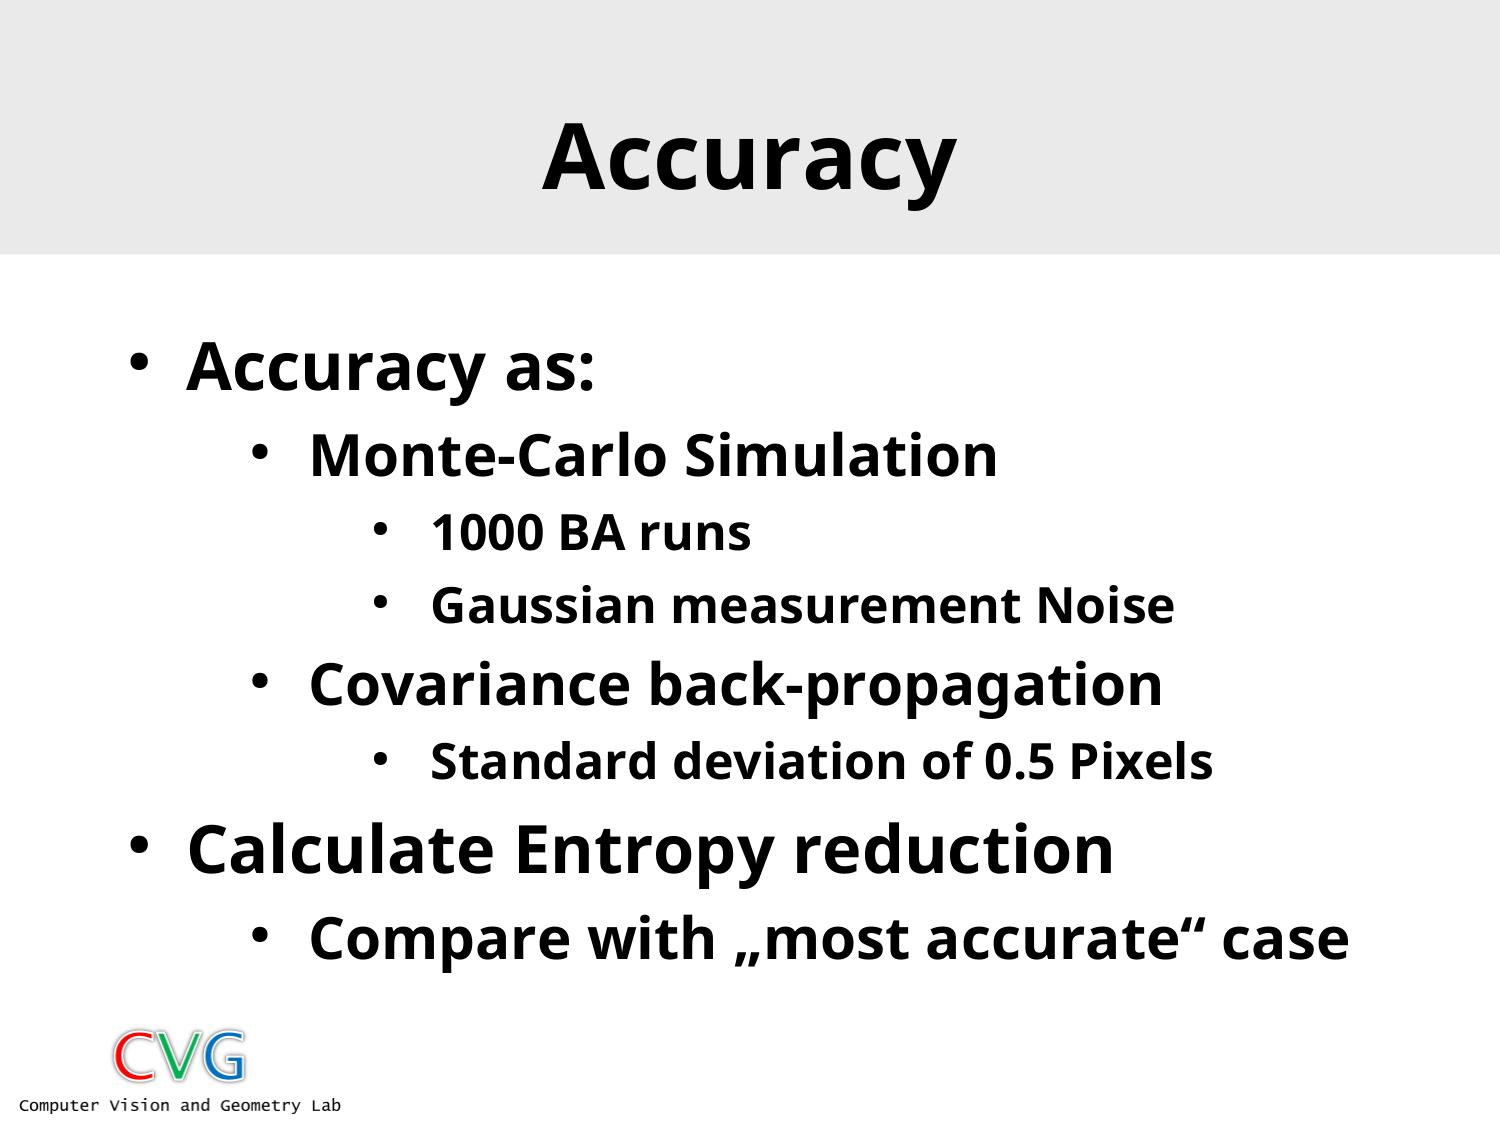

# Accuracy
Accuracy as:
Monte-Carlo Simulation
1000 BA runs
Gaussian measurement Noise
Covariance back-propagation
Standard deviation of 0.5 Pixels
Calculate Entropy reduction
Compare with „most accurate“ case